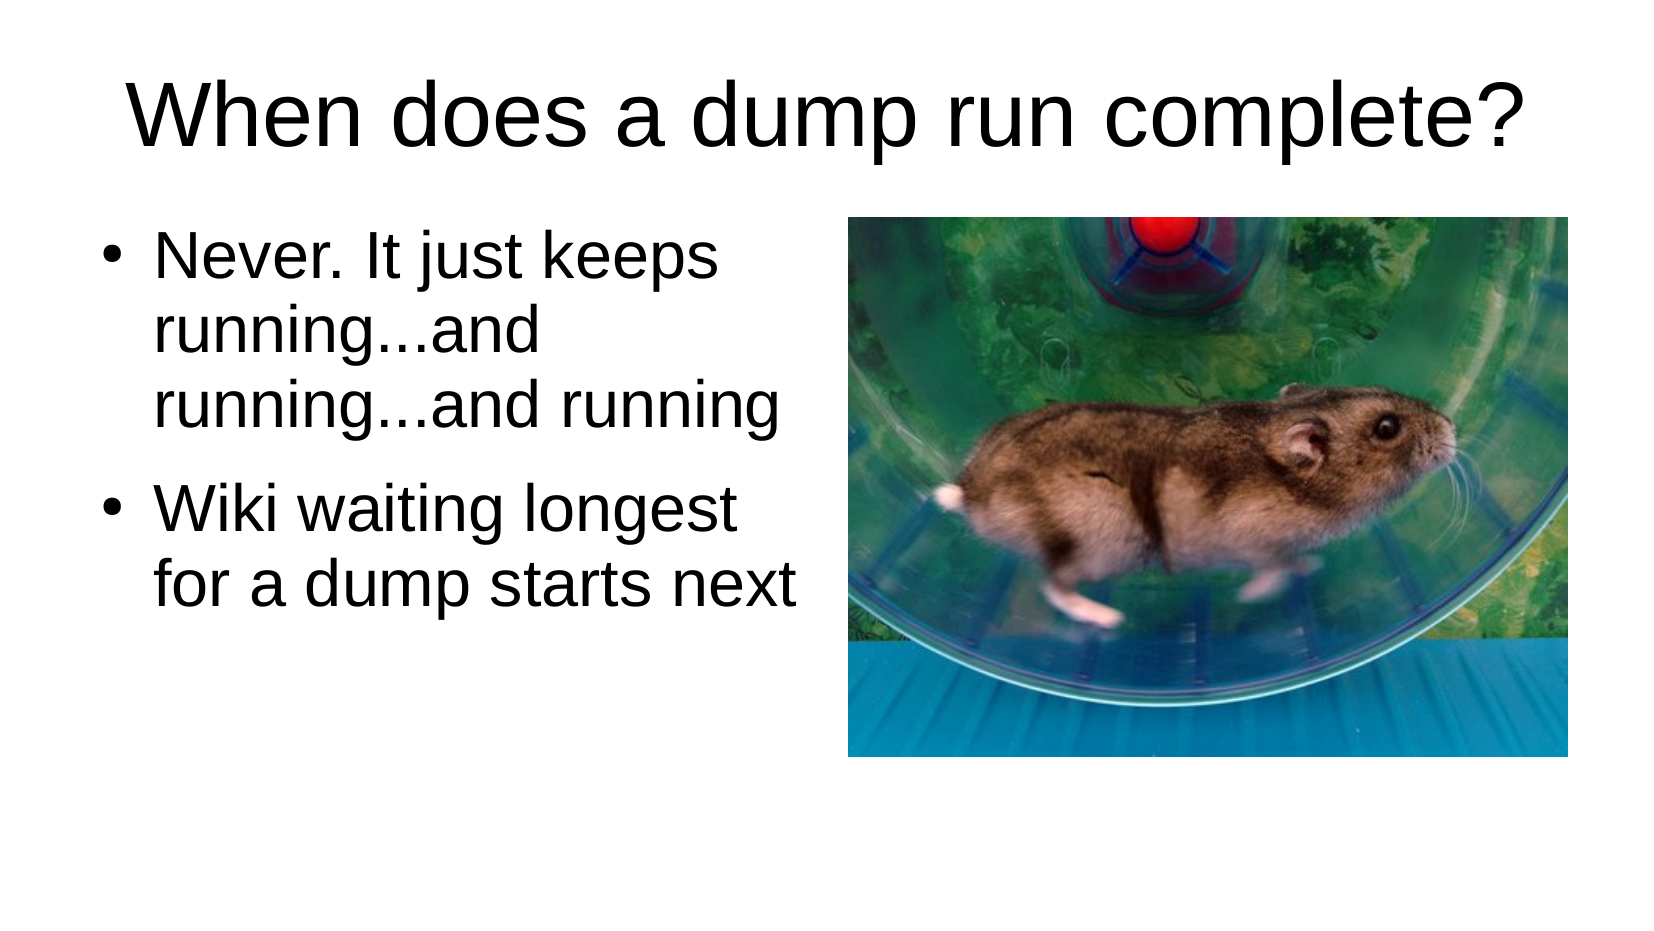

# When does a dump run complete?
Never. It just keeps running...and running...and running
Wiki waiting longest for a dump starts next